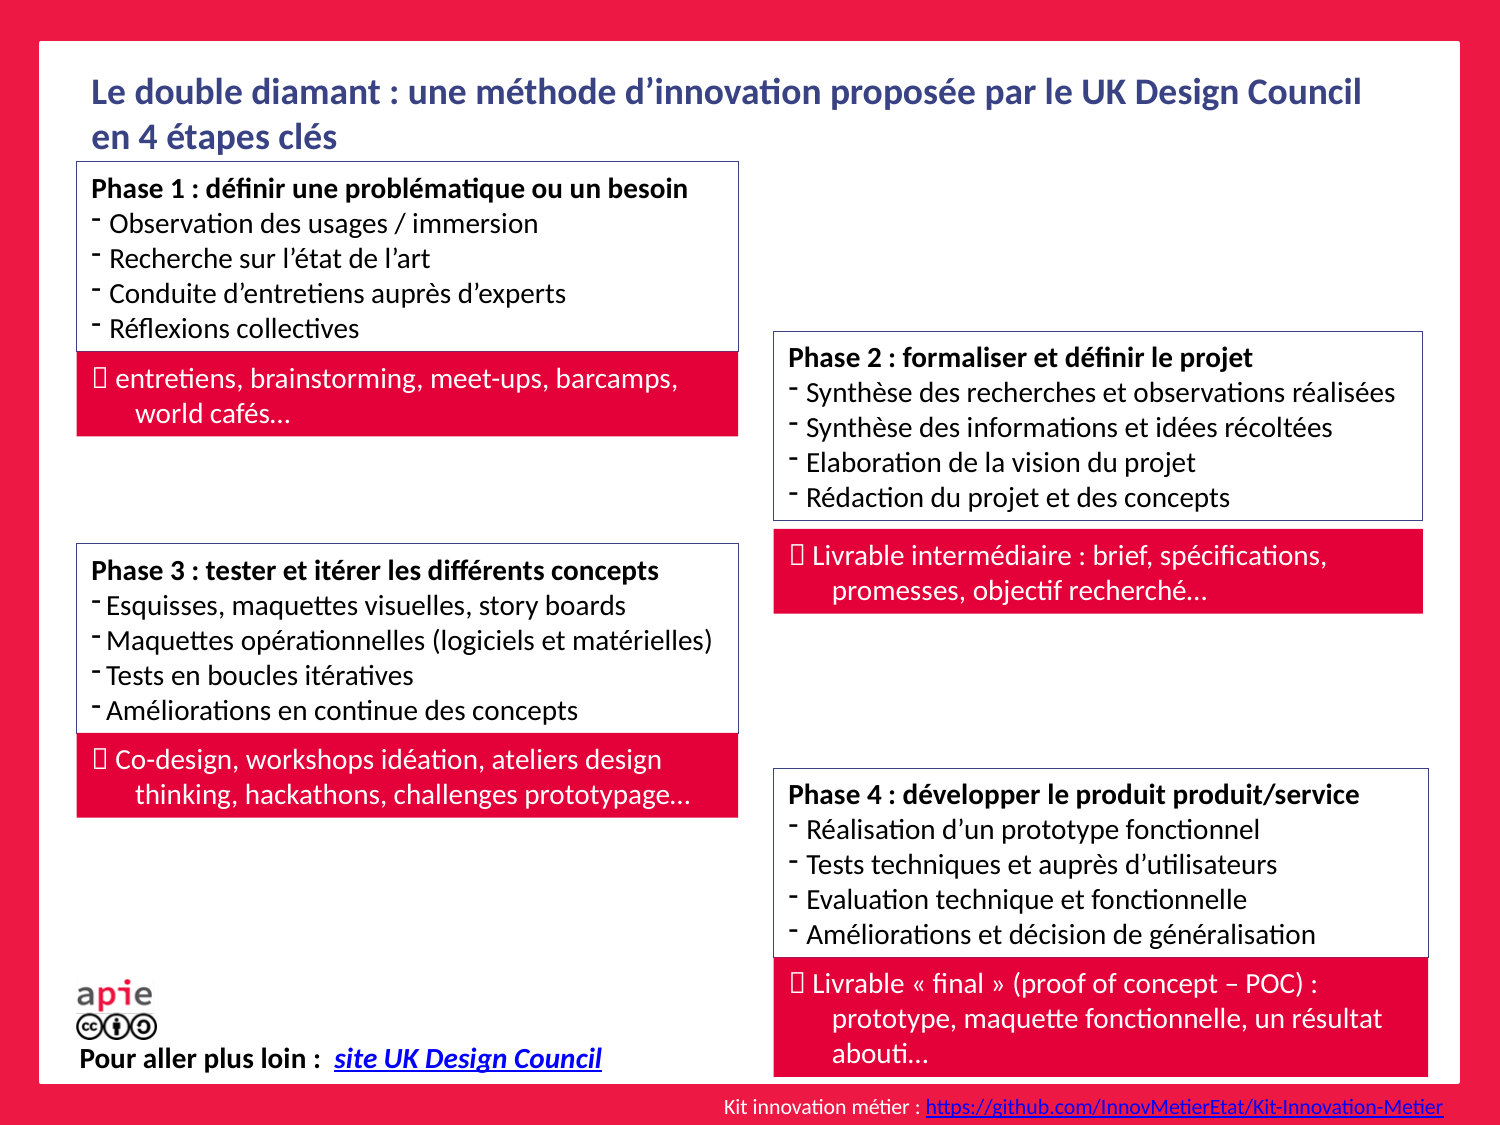

Le double diamant : une méthode d’innovation proposée par le UK Design Council en 4 étapes clés
Phase 1 : définir une problématique ou un besoin
Observation des usages / immersion
Recherche sur l’état de l’art
Conduite d’entretiens auprès d’experts
Réflexions collectives
Phase 2 : formaliser et définir le projet
Synthèse des recherches et observations réalisées
Synthèse des informations et idées récoltées
Elaboration de la vision du projet
Rédaction du projet et des concepts
 entretiens, brainstorming, meet-ups, barcamps, world cafés…
 Livrable intermédiaire : brief, spécifications, promesses, objectif recherché…
Phase 3 : tester et itérer les différents concepts
Esquisses, maquettes visuelles, story boards
Maquettes opérationnelles (logiciels et matérielles)
Tests en boucles itératives
Améliorations en continue des concepts
 Co-design, workshops idéation, ateliers design thinking, hackathons, challenges prototypage…
Phase 4 : développer le produit produit/service
Réalisation d’un prototype fonctionnel
Tests techniques et auprès d’utilisateurs
Evaluation technique et fonctionnelle
Améliorations et décision de généralisation
 Livrable « final » (proof of concept – POC) : prototype, maquette fonctionnelle, un résultat abouti…
Pour aller plus loin : site UK Design Council